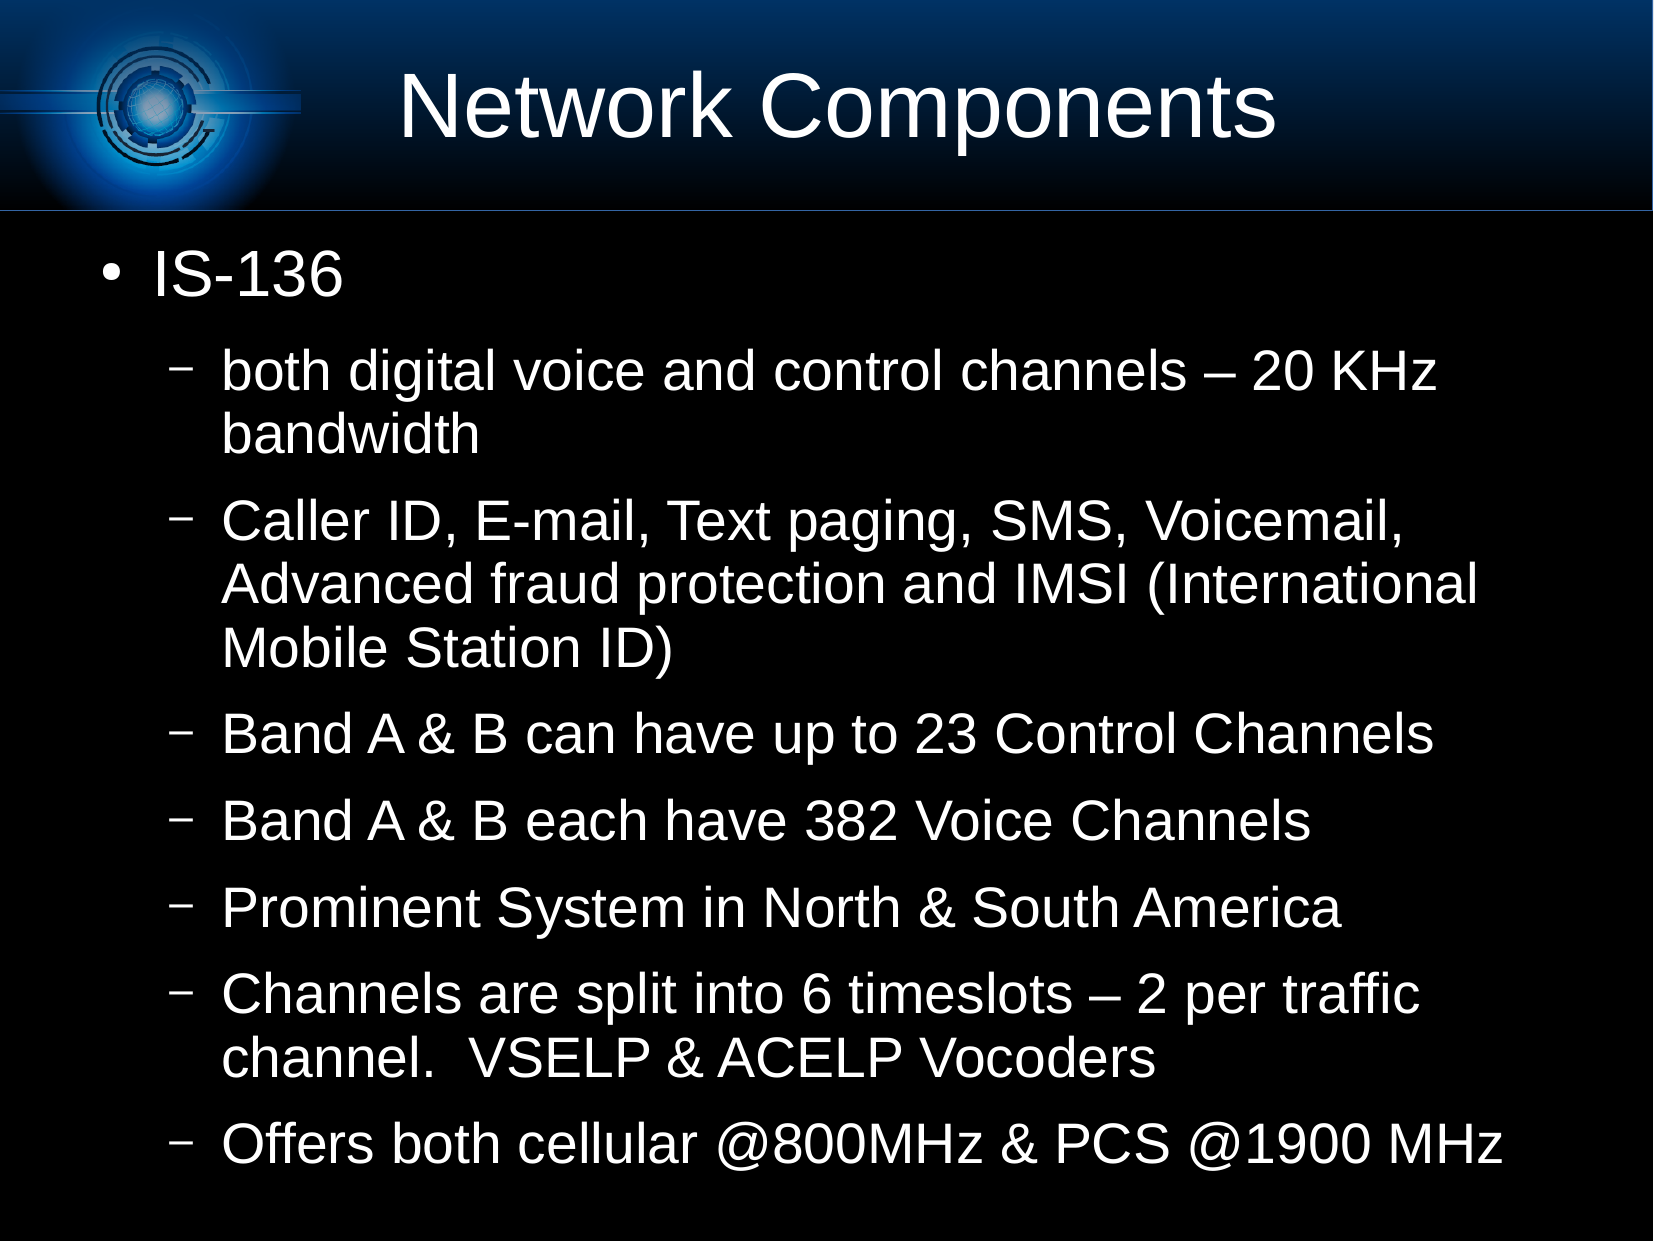

# Network Components
IS-136
both digital voice and control channels – 20 KHz bandwidth
Caller ID, E-mail, Text paging, SMS, Voicemail, Advanced fraud protection and IMSI (International Mobile Station ID)
Band A & B can have up to 23 Control Channels
Band A & B each have 382 Voice Channels
Prominent System in North & South America
Channels are split into 6 timeslots – 2 per traffic channel. VSELP & ACELP Vocoders
Offers both cellular @800MHz & PCS @1900 MHz